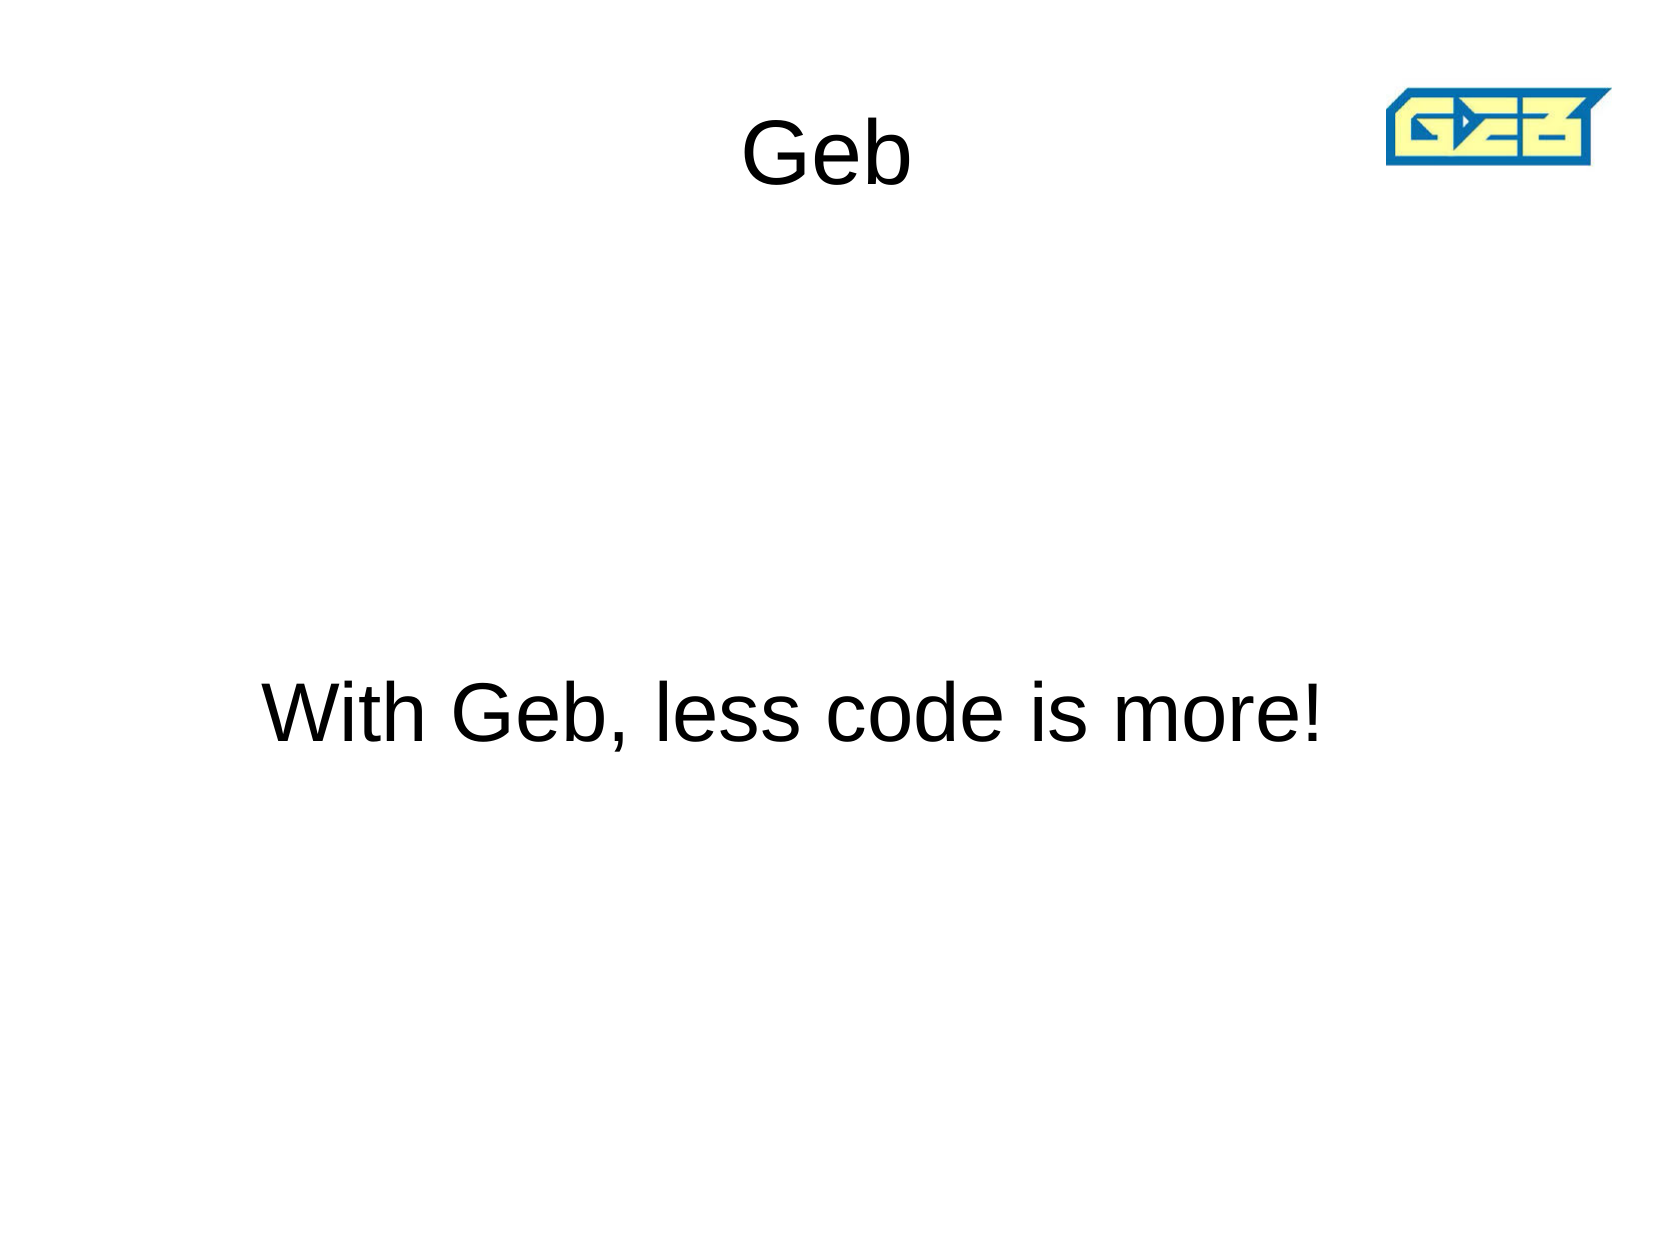

# Geb
With Geb, less code is more!